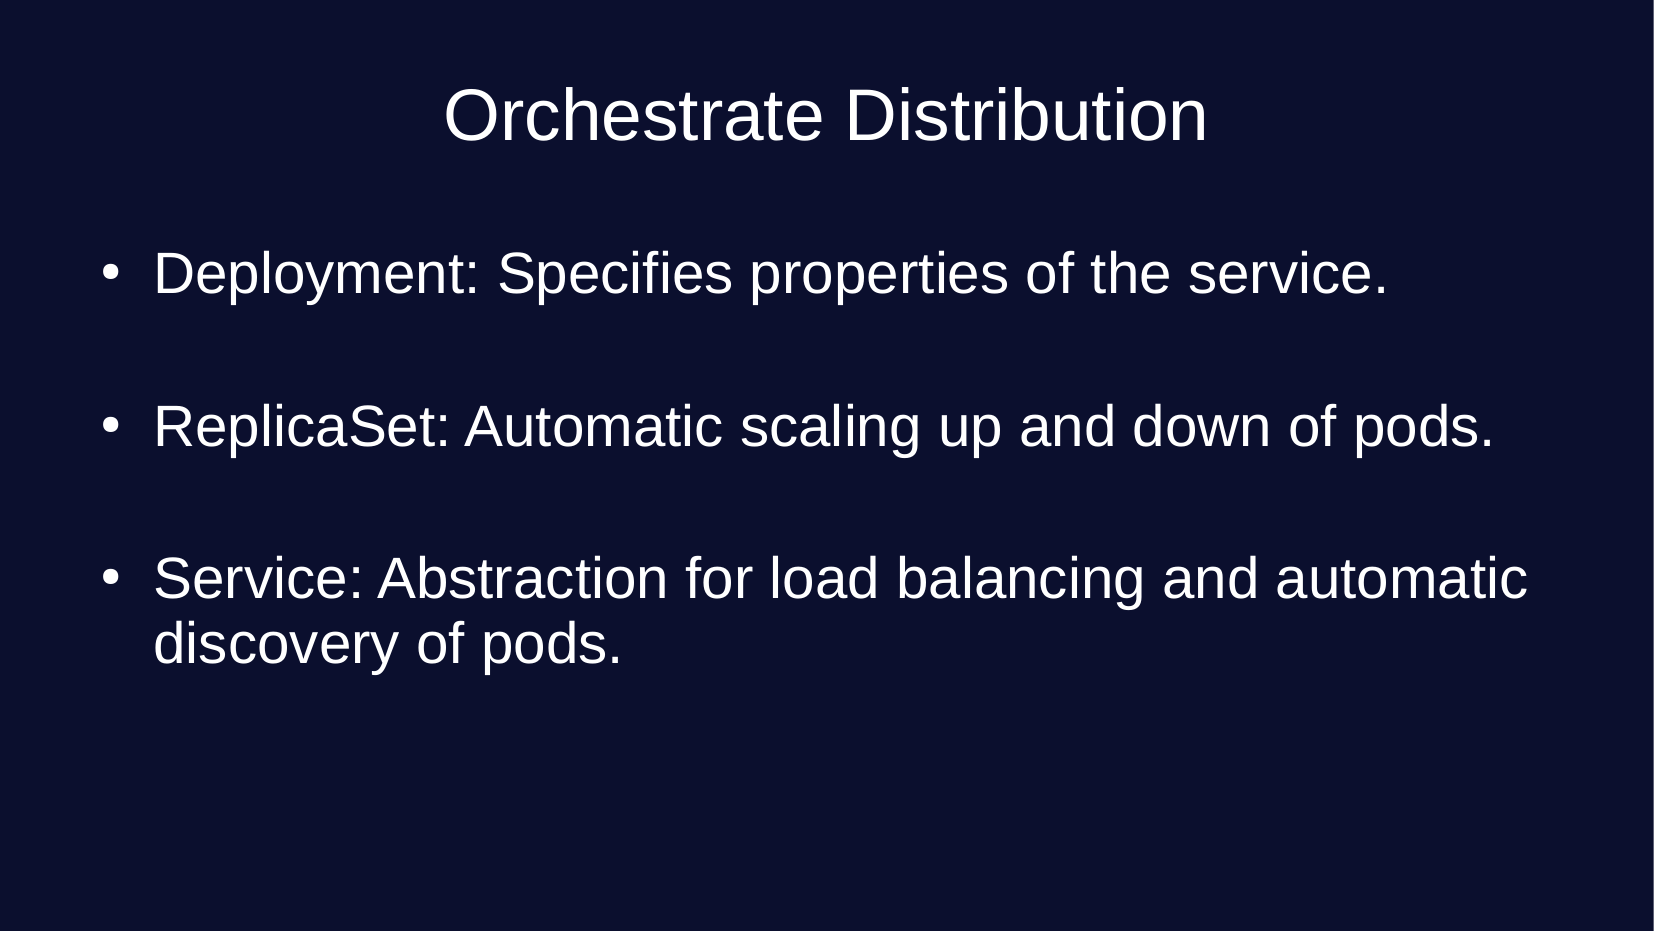

Orchestrate Distribution
# Deployment: Specifies properties of the service.
ReplicaSet: Automatic scaling up and down of pods.
Service: Abstraction for load balancing and automatic discovery of pods.